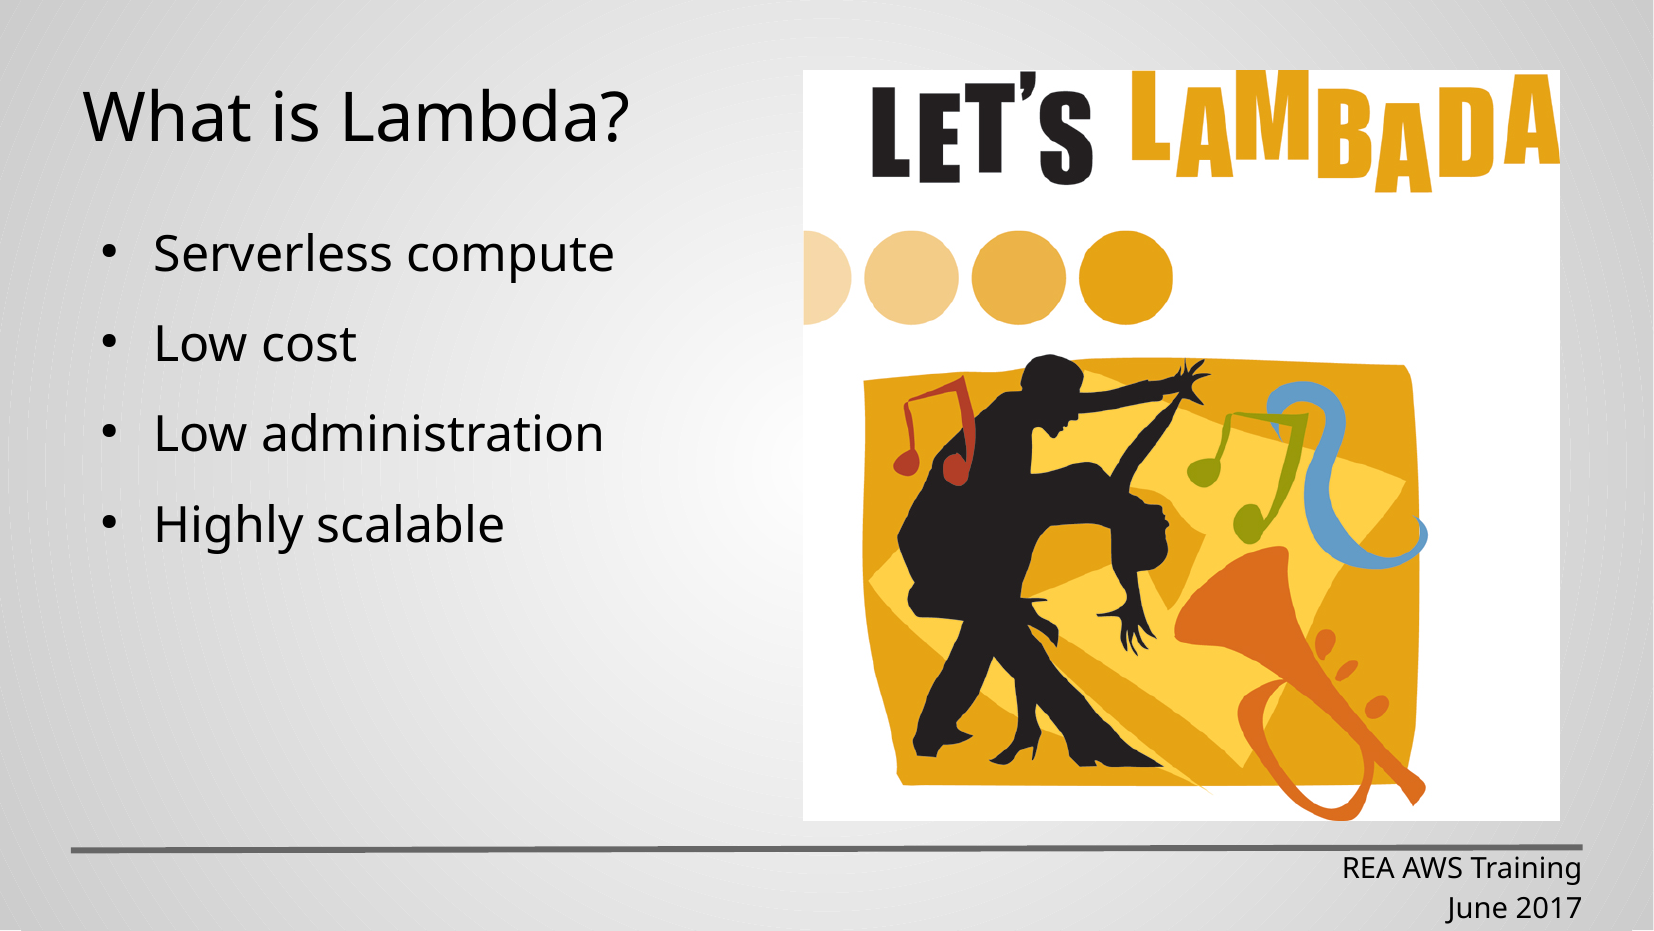

# What is Lambda?
Serverless compute
Low cost
Low administration
Highly scalable